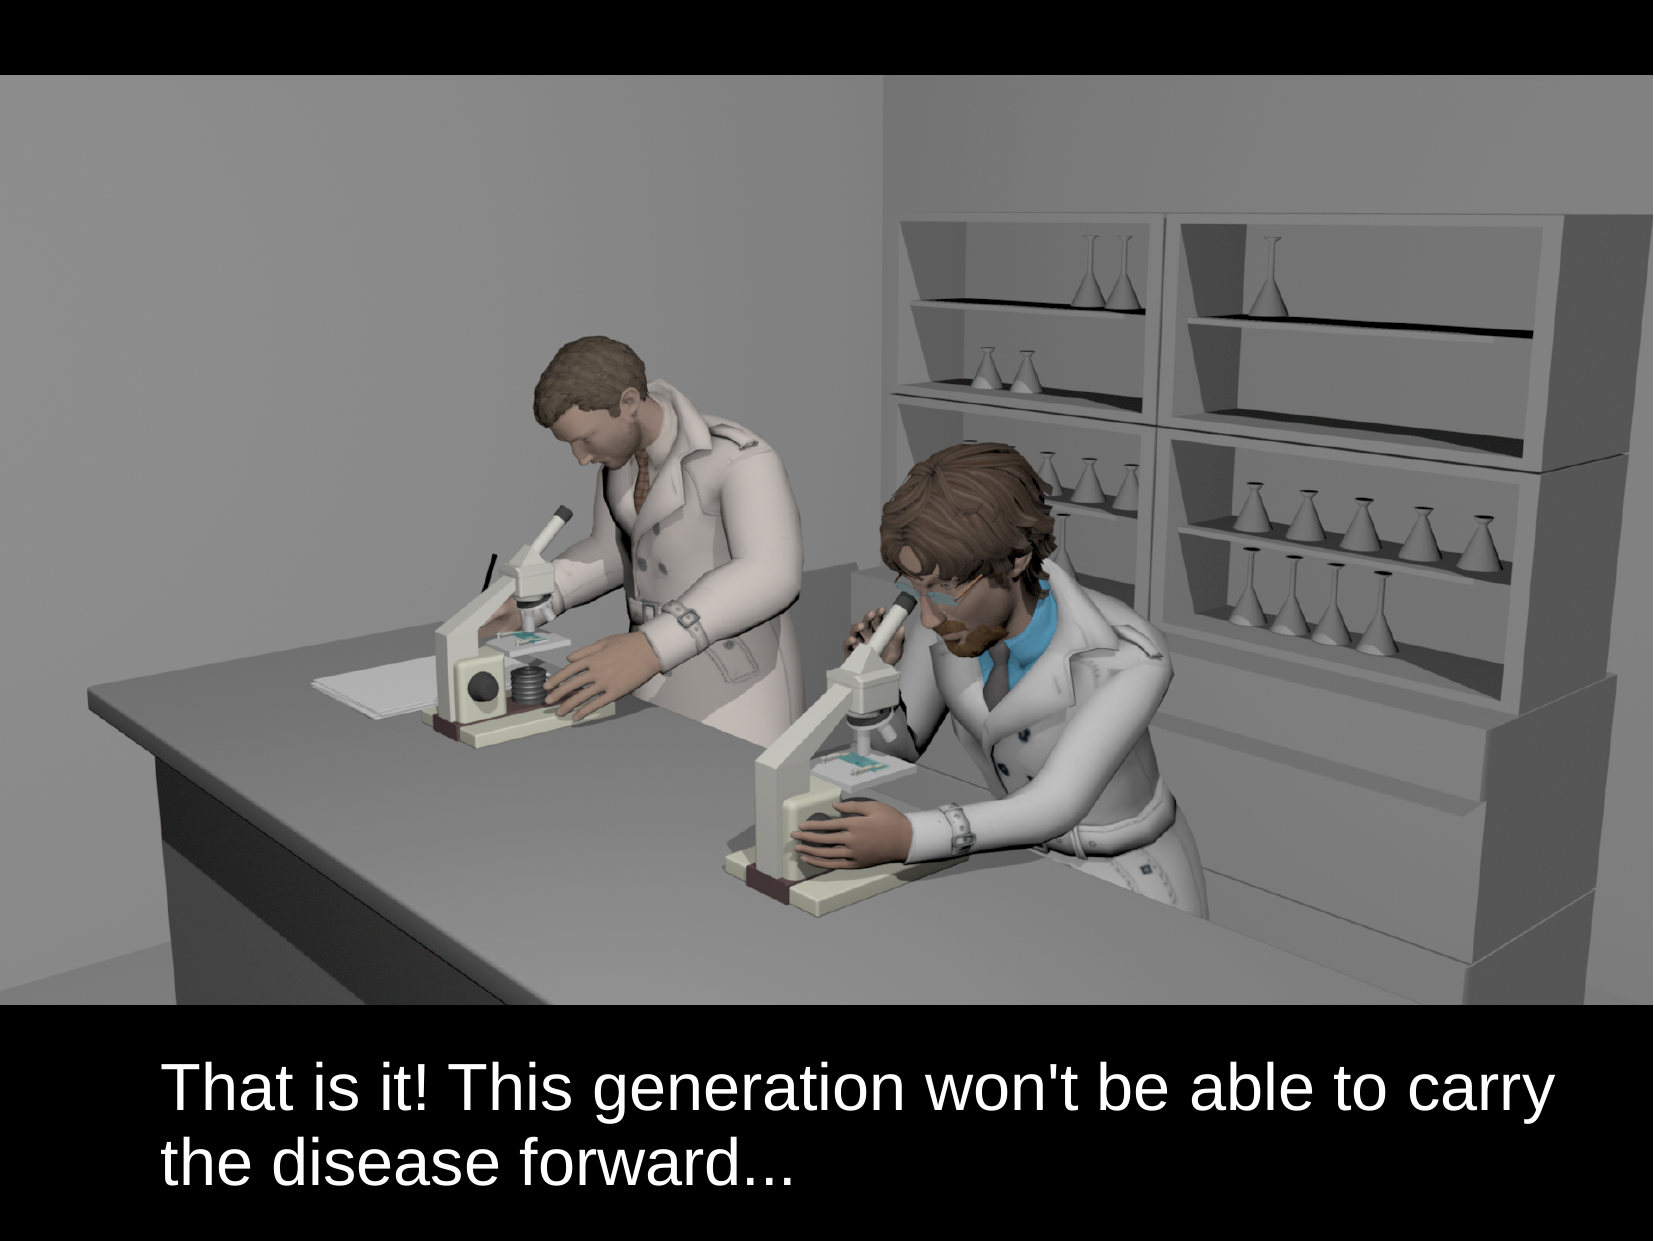

#
That is it! This generation won't be able to carry the disease forward...